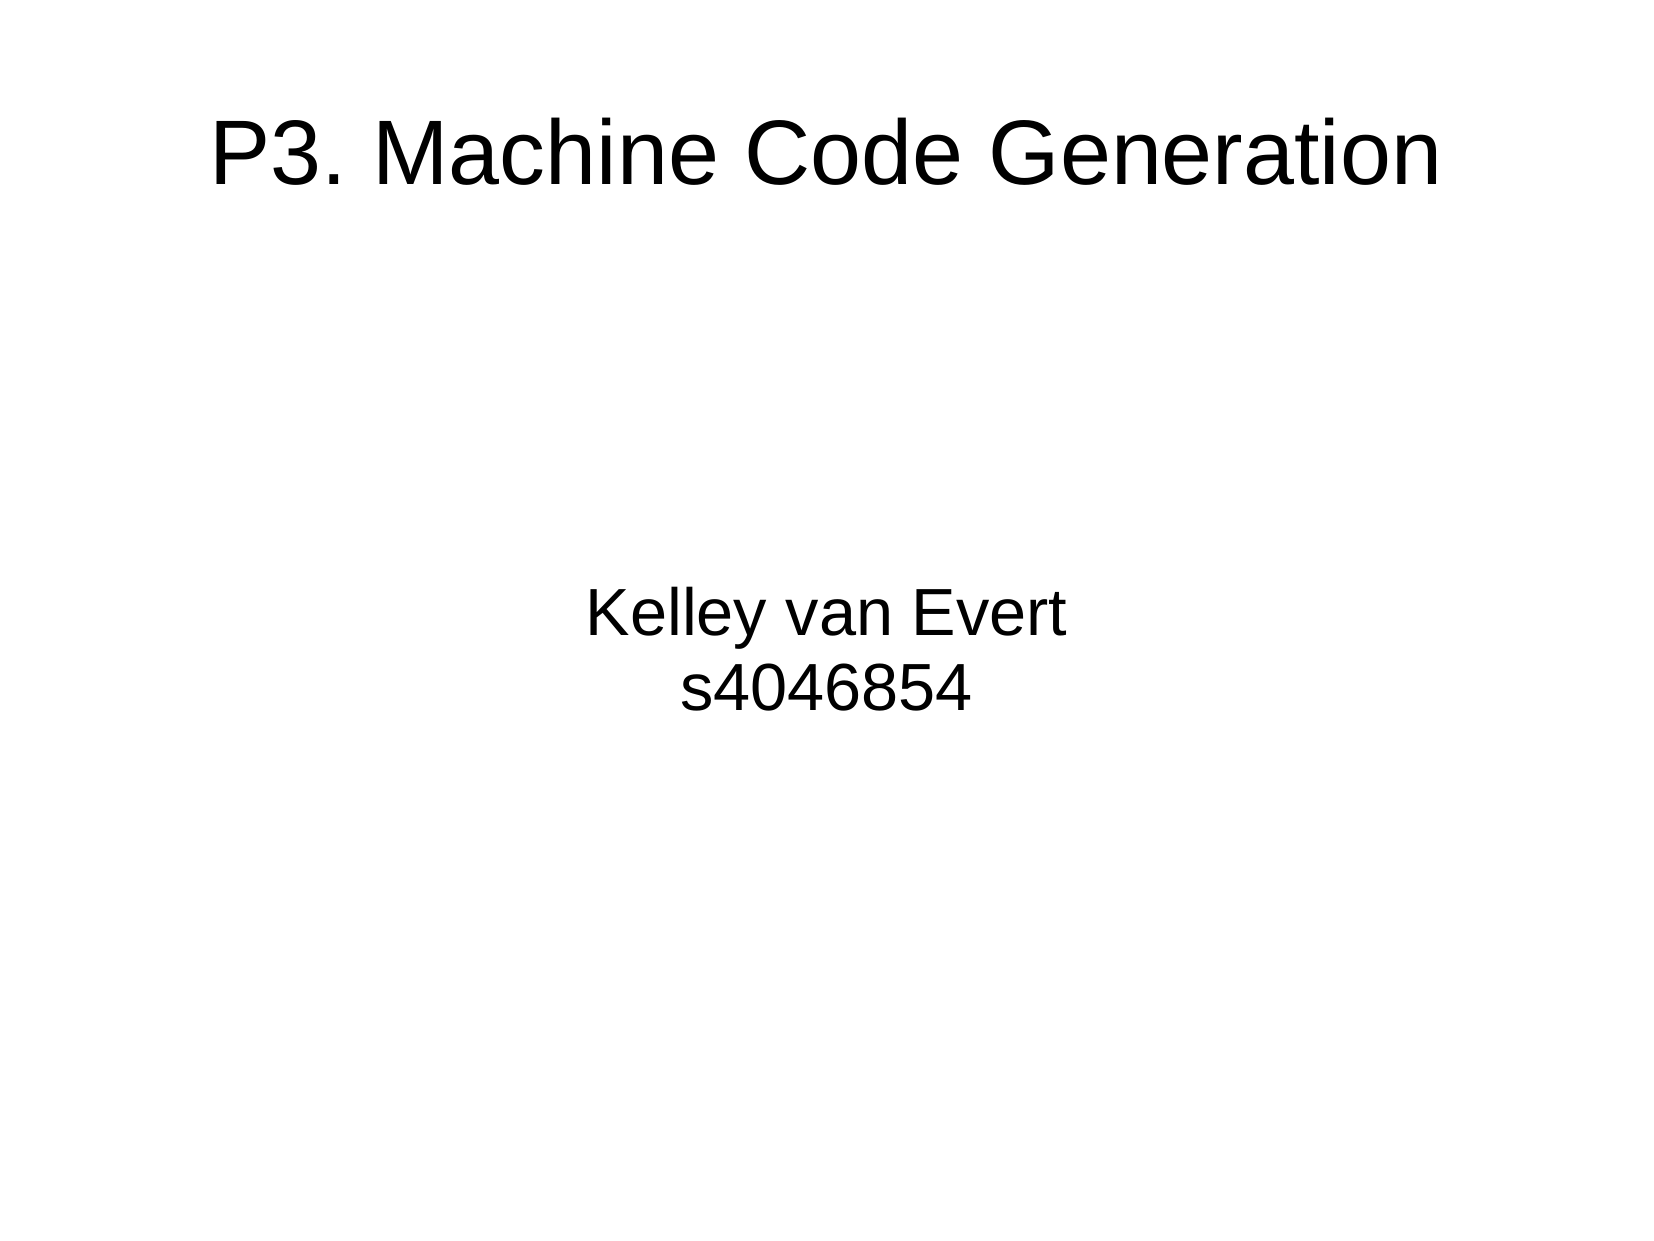

# P3. Machine Code Generation
Kelley van Evert
s4046854